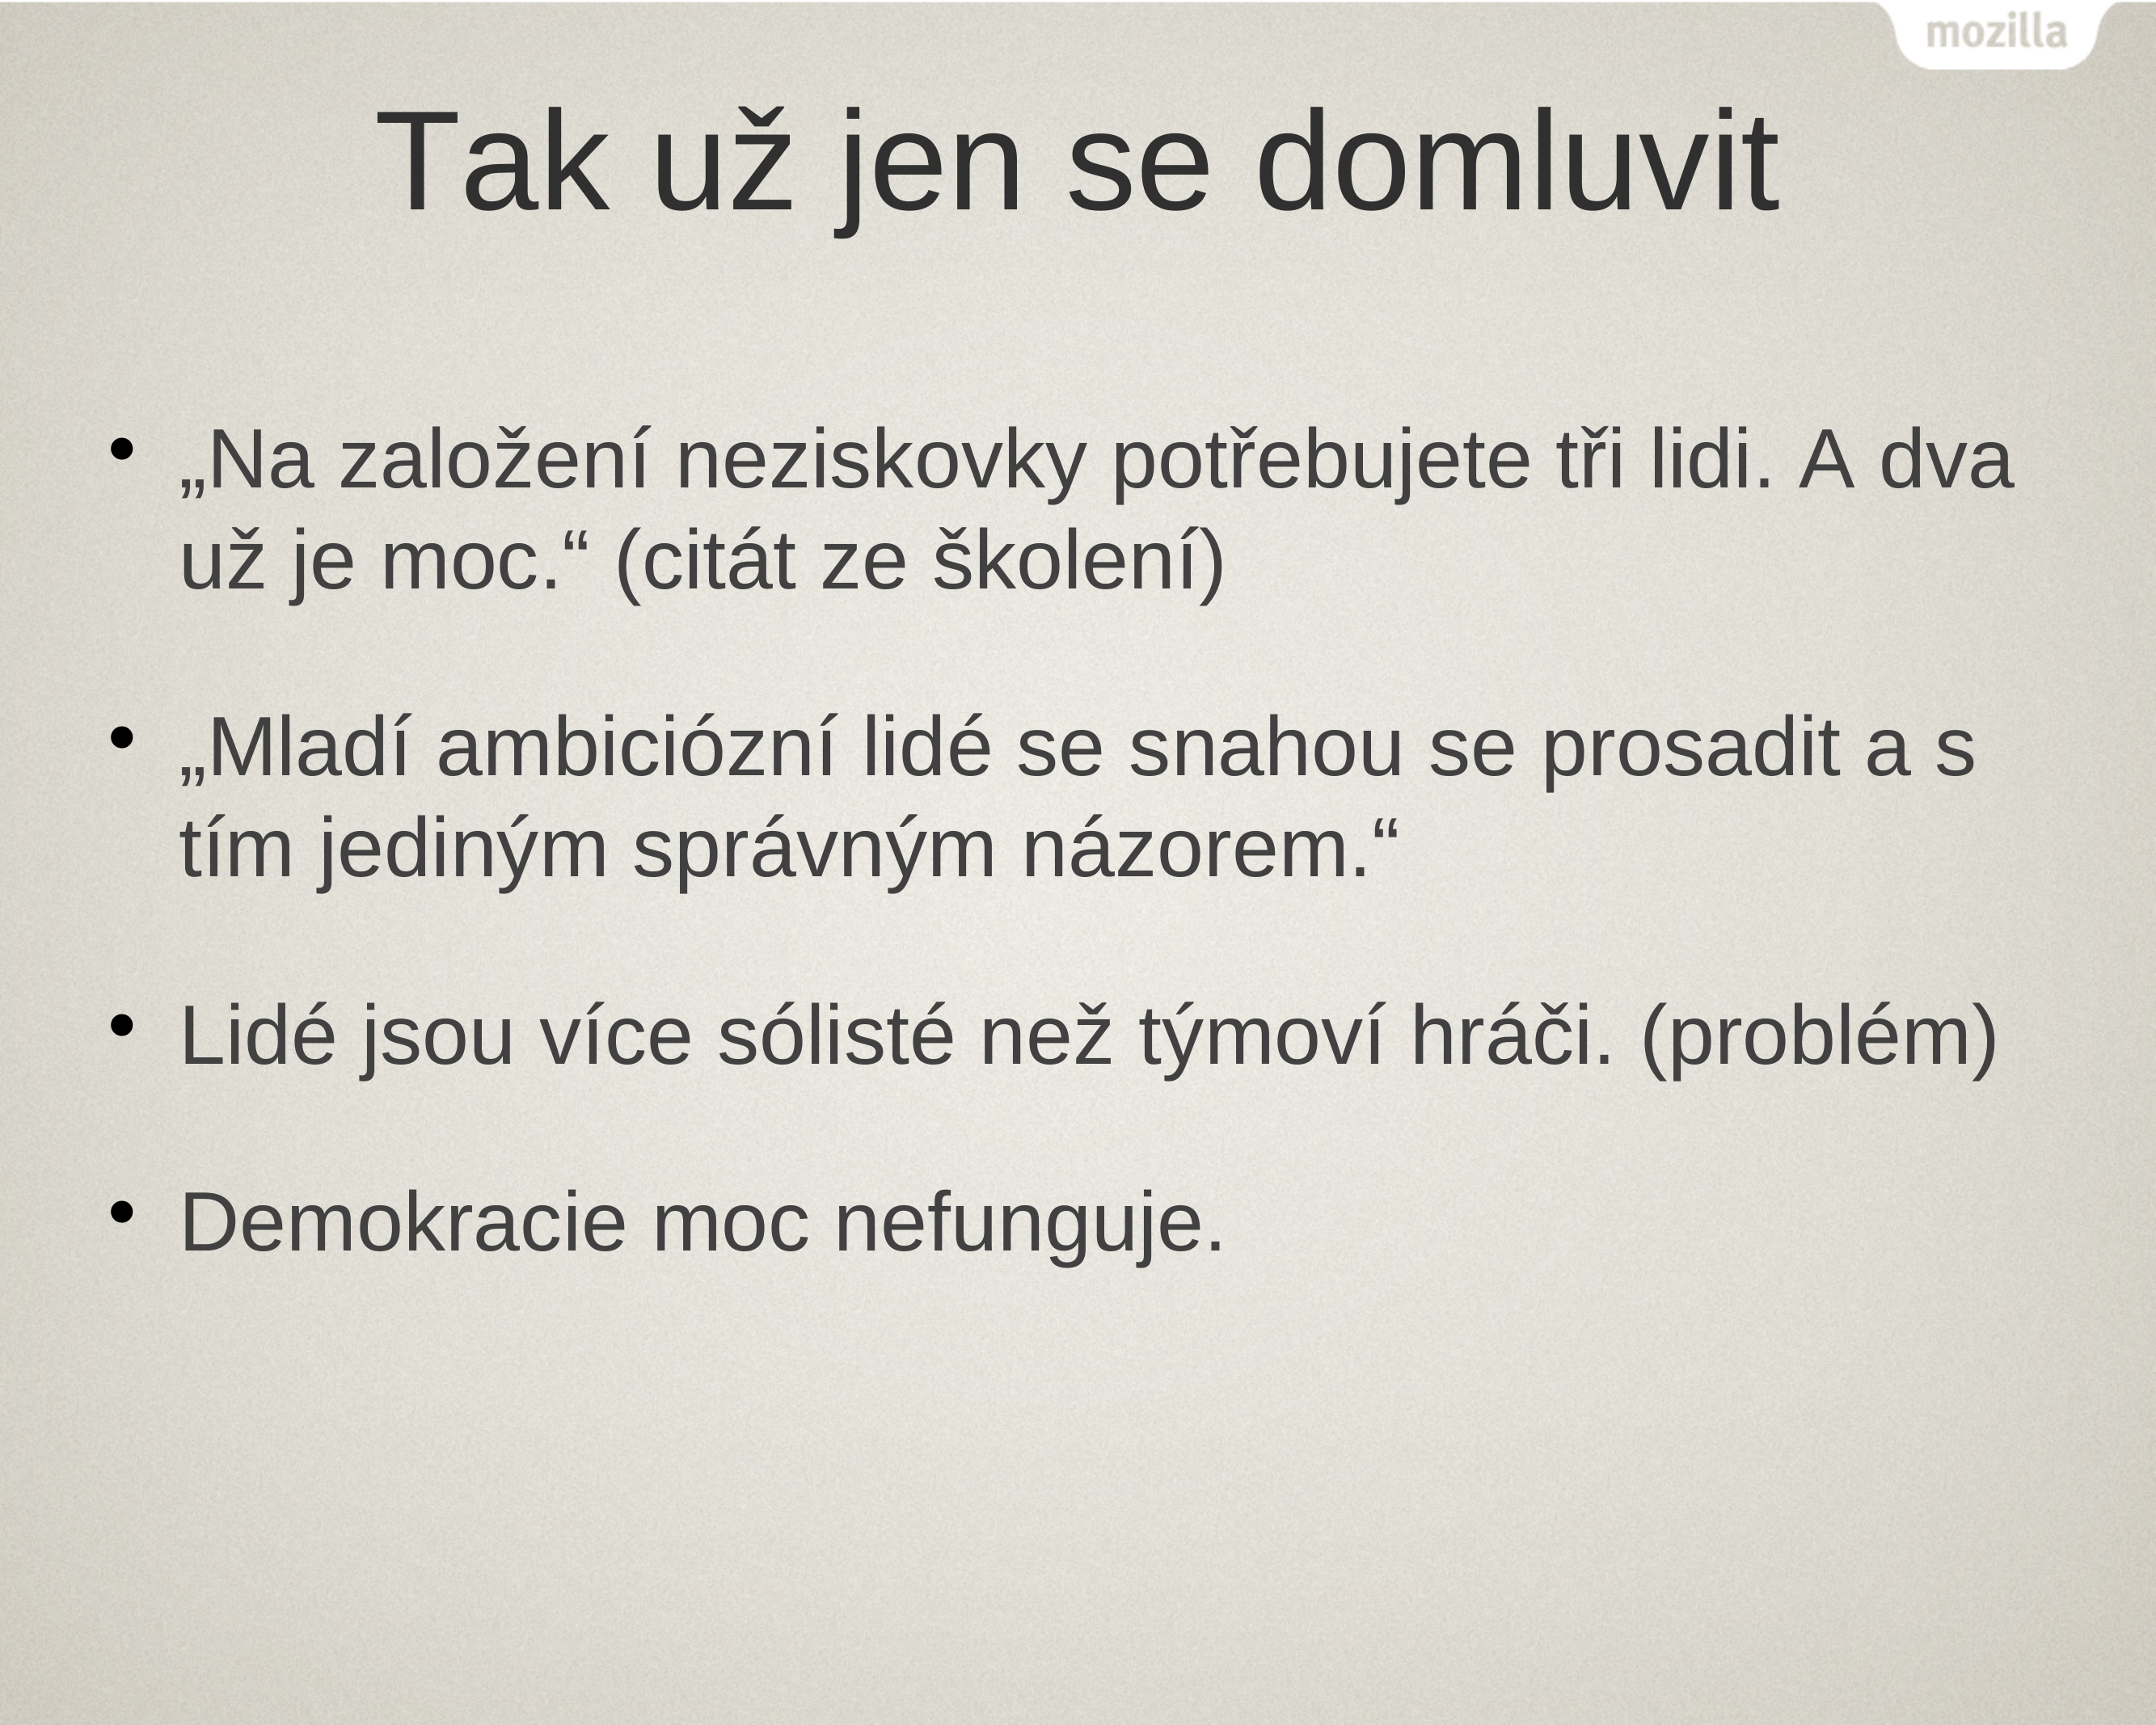

# Tak už jen se domluvit
„Na založení neziskovky potřebujete tři lidi. A dva už je moc.“ (citát ze školení)
„Mladí ambiciózní lidé se snahou se prosadit a s tím jediným správným názorem.“
Lidé jsou více sólisté než týmoví hráči. (problém)
Demokracie moc nefunguje.